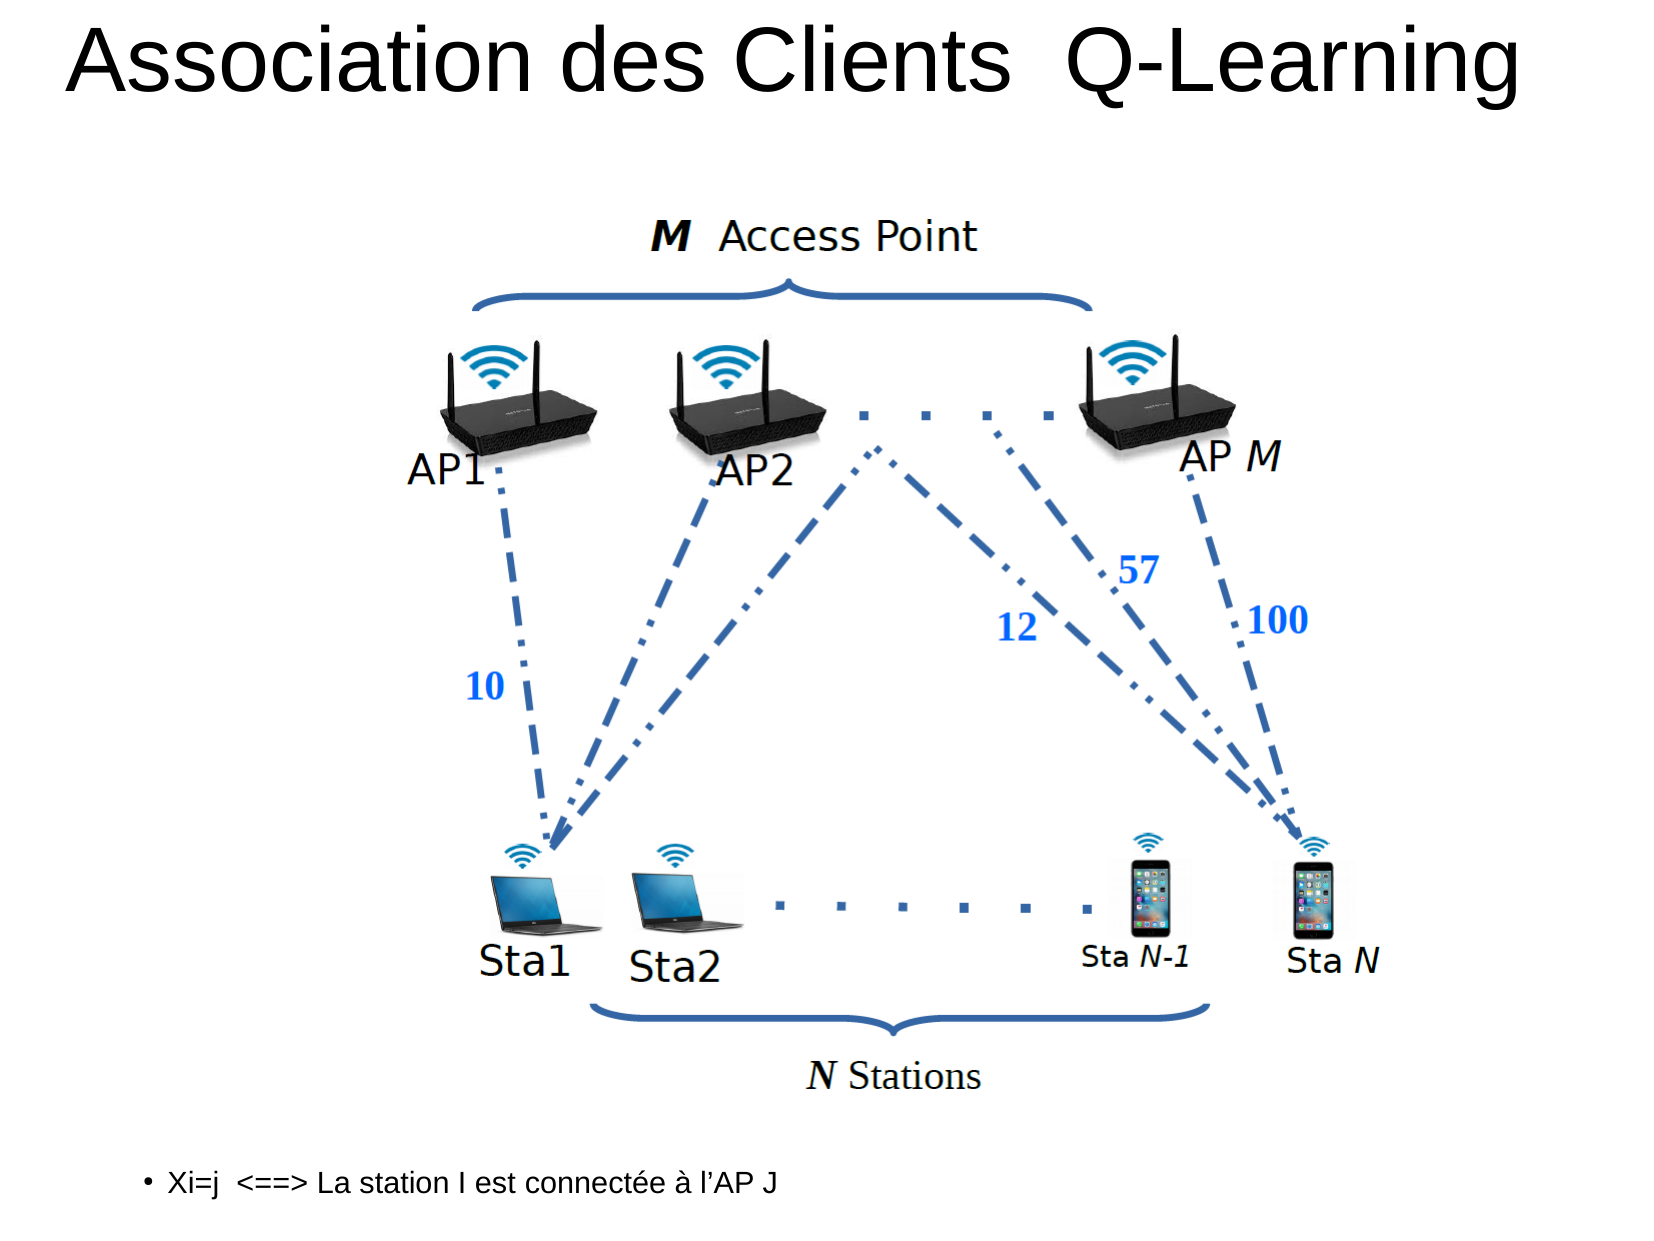

Association des Clients Q-Learning
# Xi=j <==> La station I est connectée à l’AP J